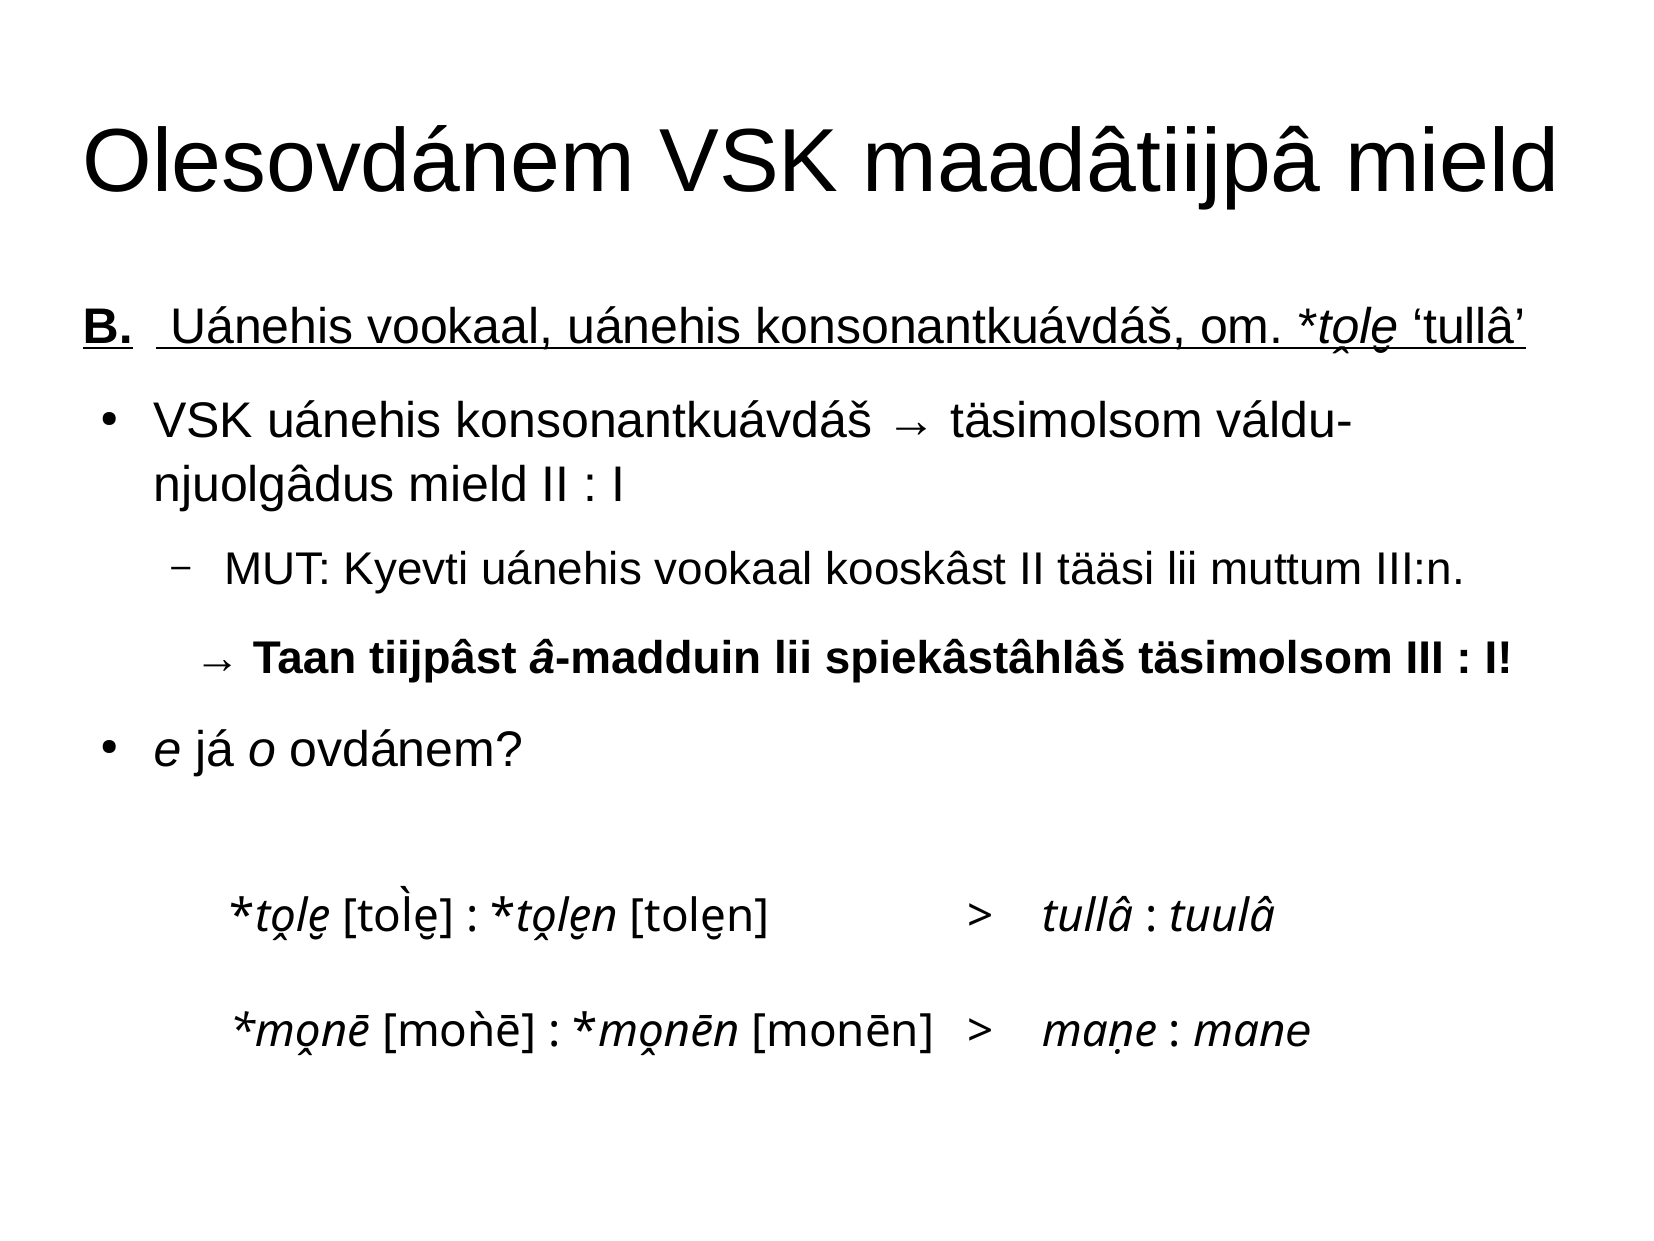

# Olesovdánem VSK maadâtiijpâ mield
B.	 Uánehis vookaal, uánehis konsonantkuávdáš, om. *to̭le̮ ‘tullâ’
VSK uánehis konsonantkuávdáš → täsimolsom váldu-njuolgâdus mield II : I
MUT: Kyevti uánehis vookaal kooskâst II tääsi lii muttum III:n.
 → Taan tiijpâst â-madduin lii spiekâstâhlâš täsimolsom III : I!
e já o ovdánem?
*to̭le̮ [tol̀e̮] : *to̭le̮n [tole̮n]			>	tullâ : tuulâ
*mo̭nē [moǹē] : *mo̭nēn [monēn]	>	maṇe : mane